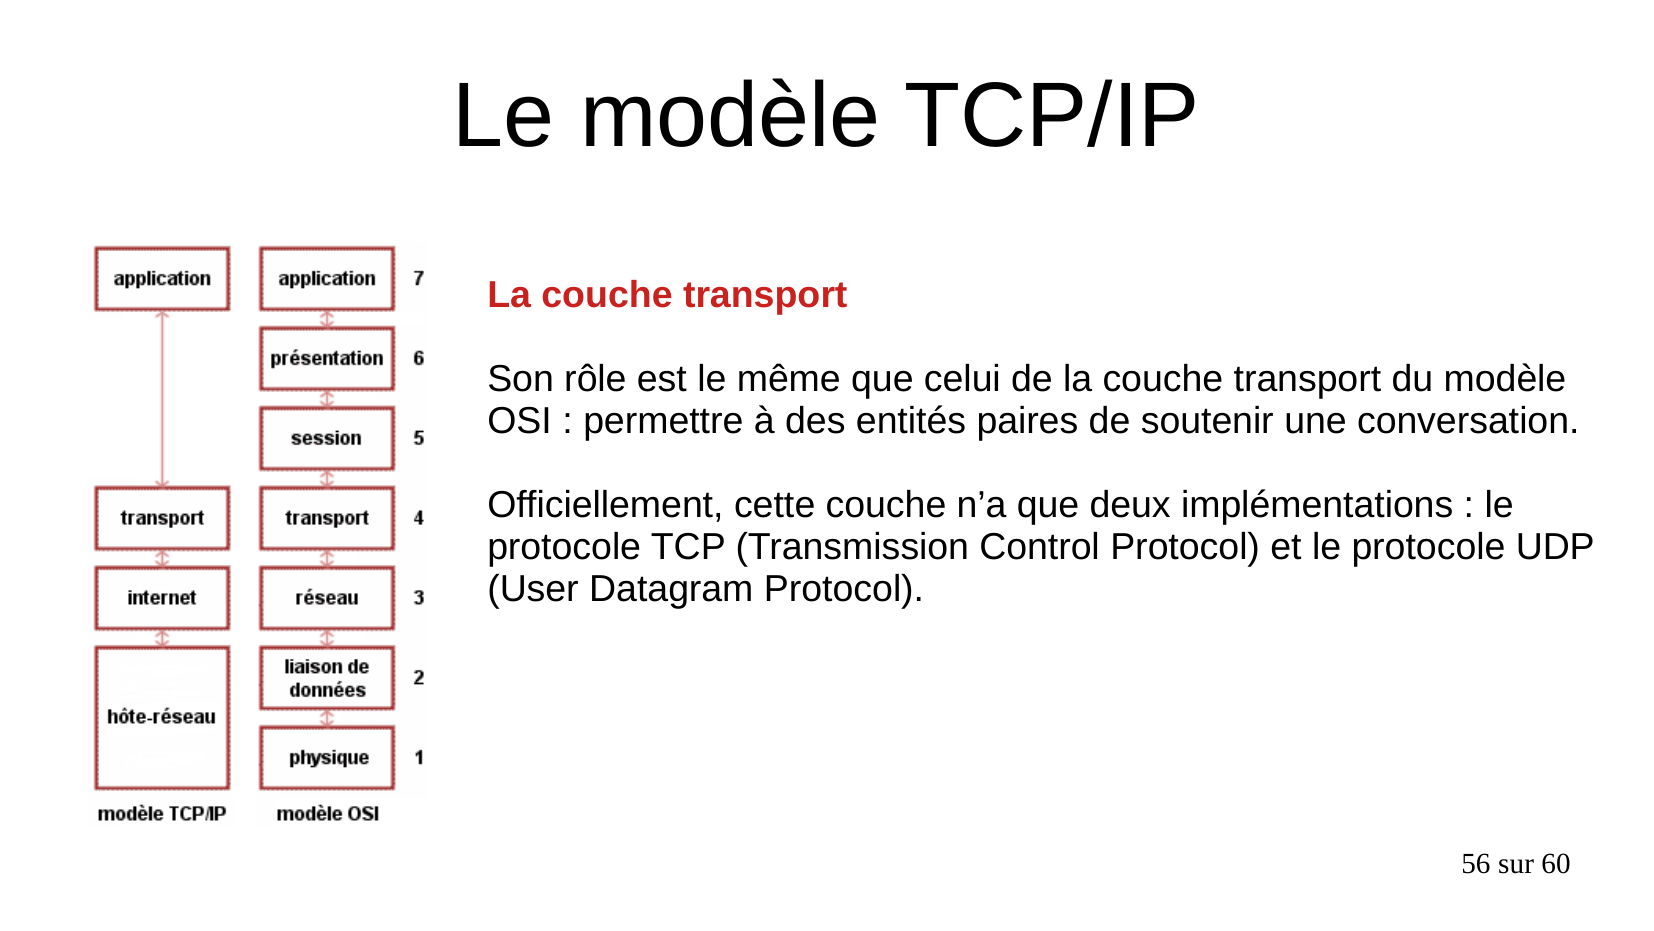

# Le modèle TCP/IP
La couche transport
Son rôle est le même que celui de la couche transport du modèle OSI : permettre à des entités paires de soutenir une conversation.
Officiellement, cette couche n’a que deux implémentations : le protocole TCP (Transmission Control Protocol) et le protocole UDP (User Datagram Protocol).
56